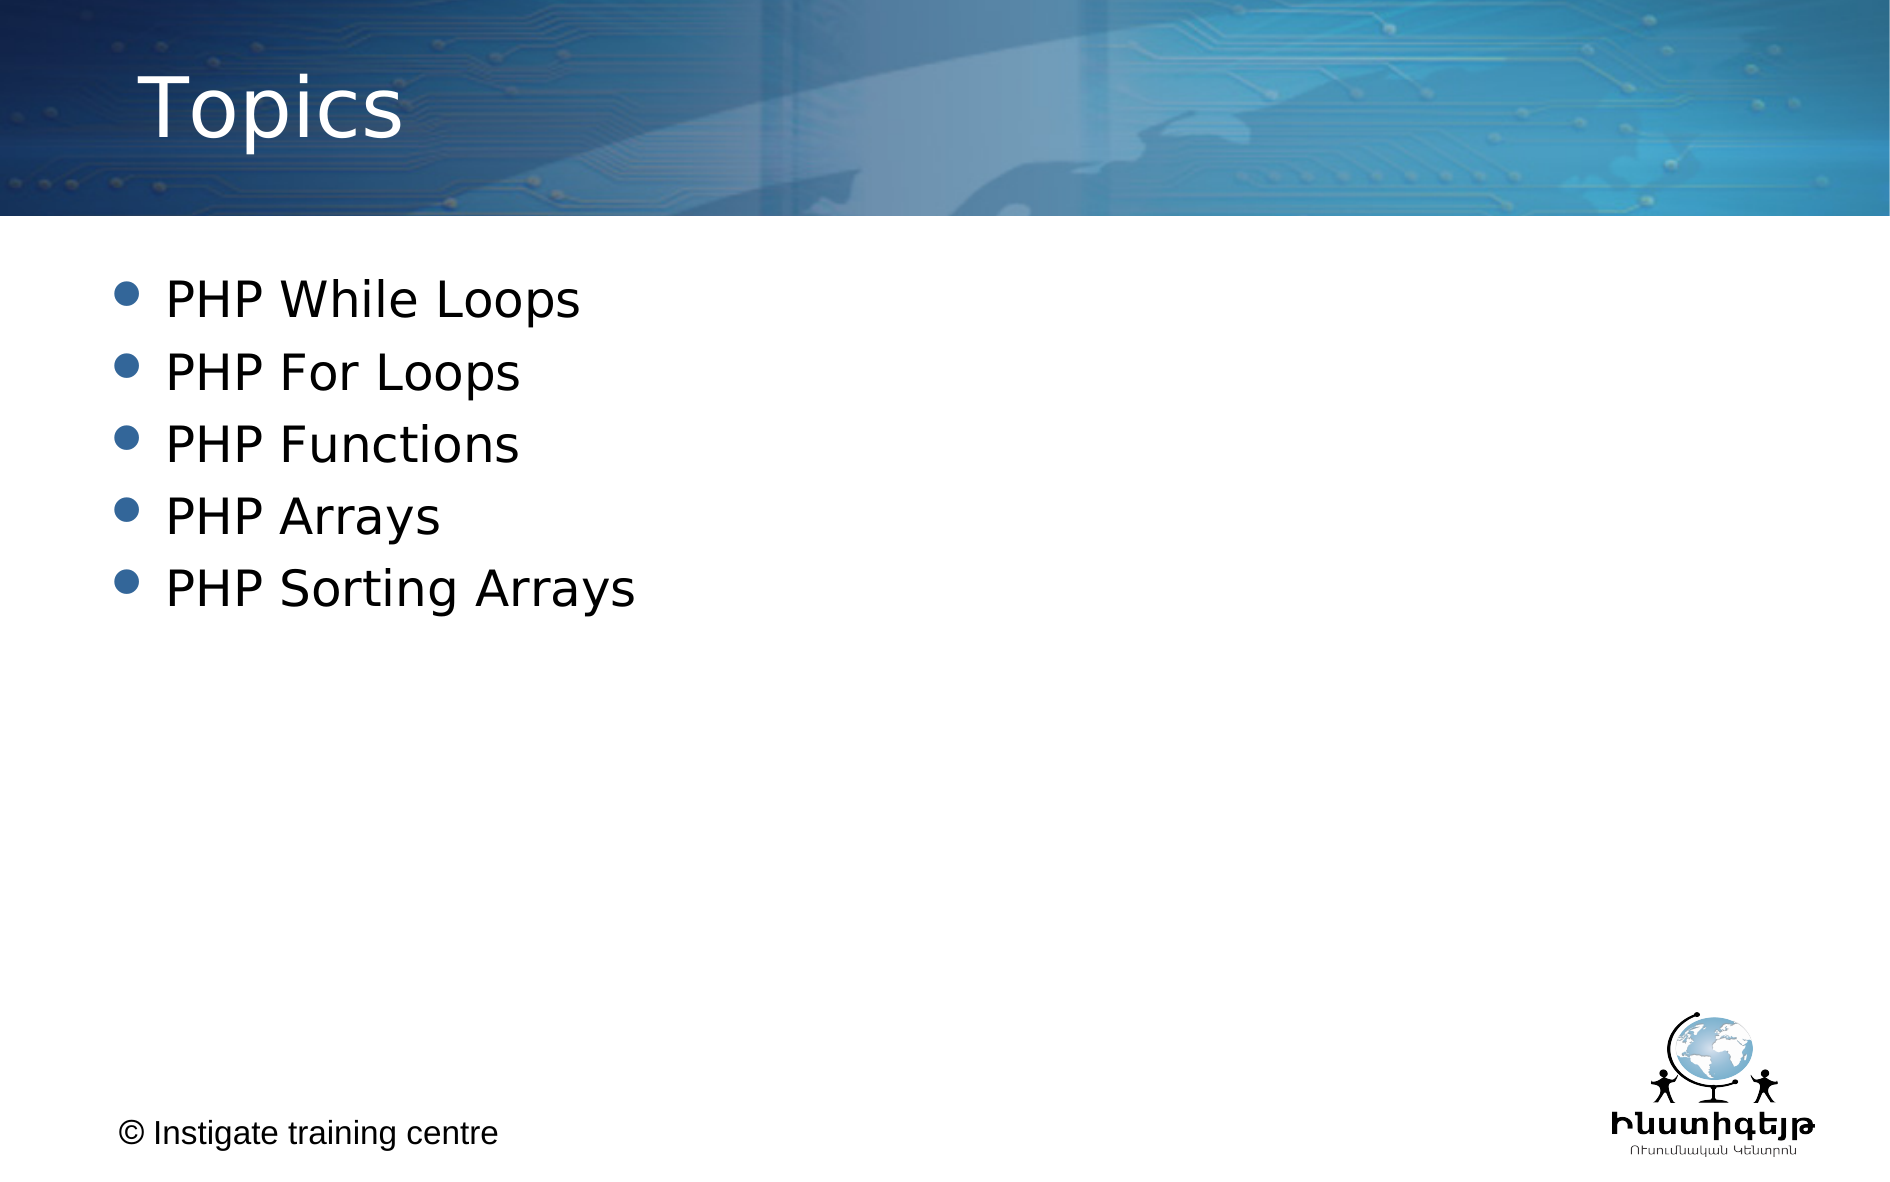

Topics
# PHP While Loops
PHP For Loops
PHP Functions
PHP Arrays
PHP Sorting Arrays